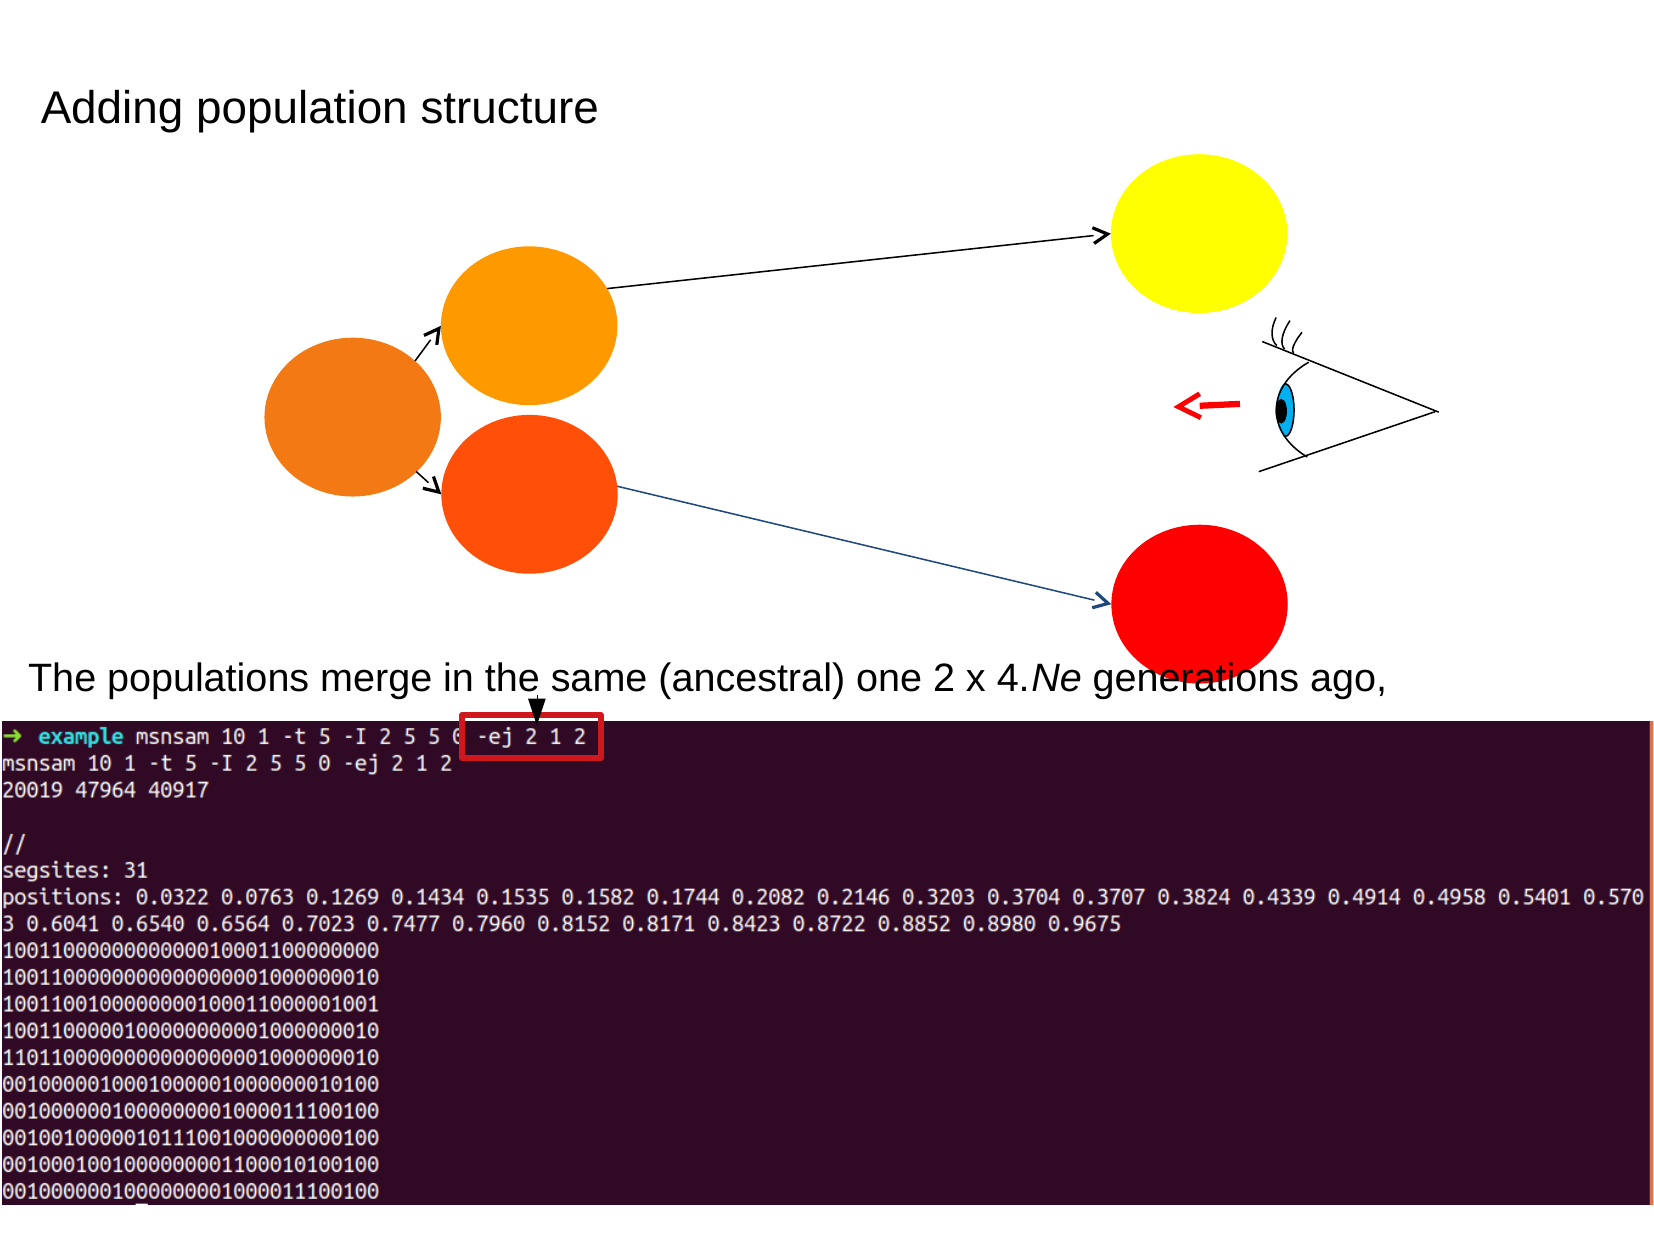

Adding population structure
The populations merge in the same (ancestral) one 2 x 4.Ne generations ago,